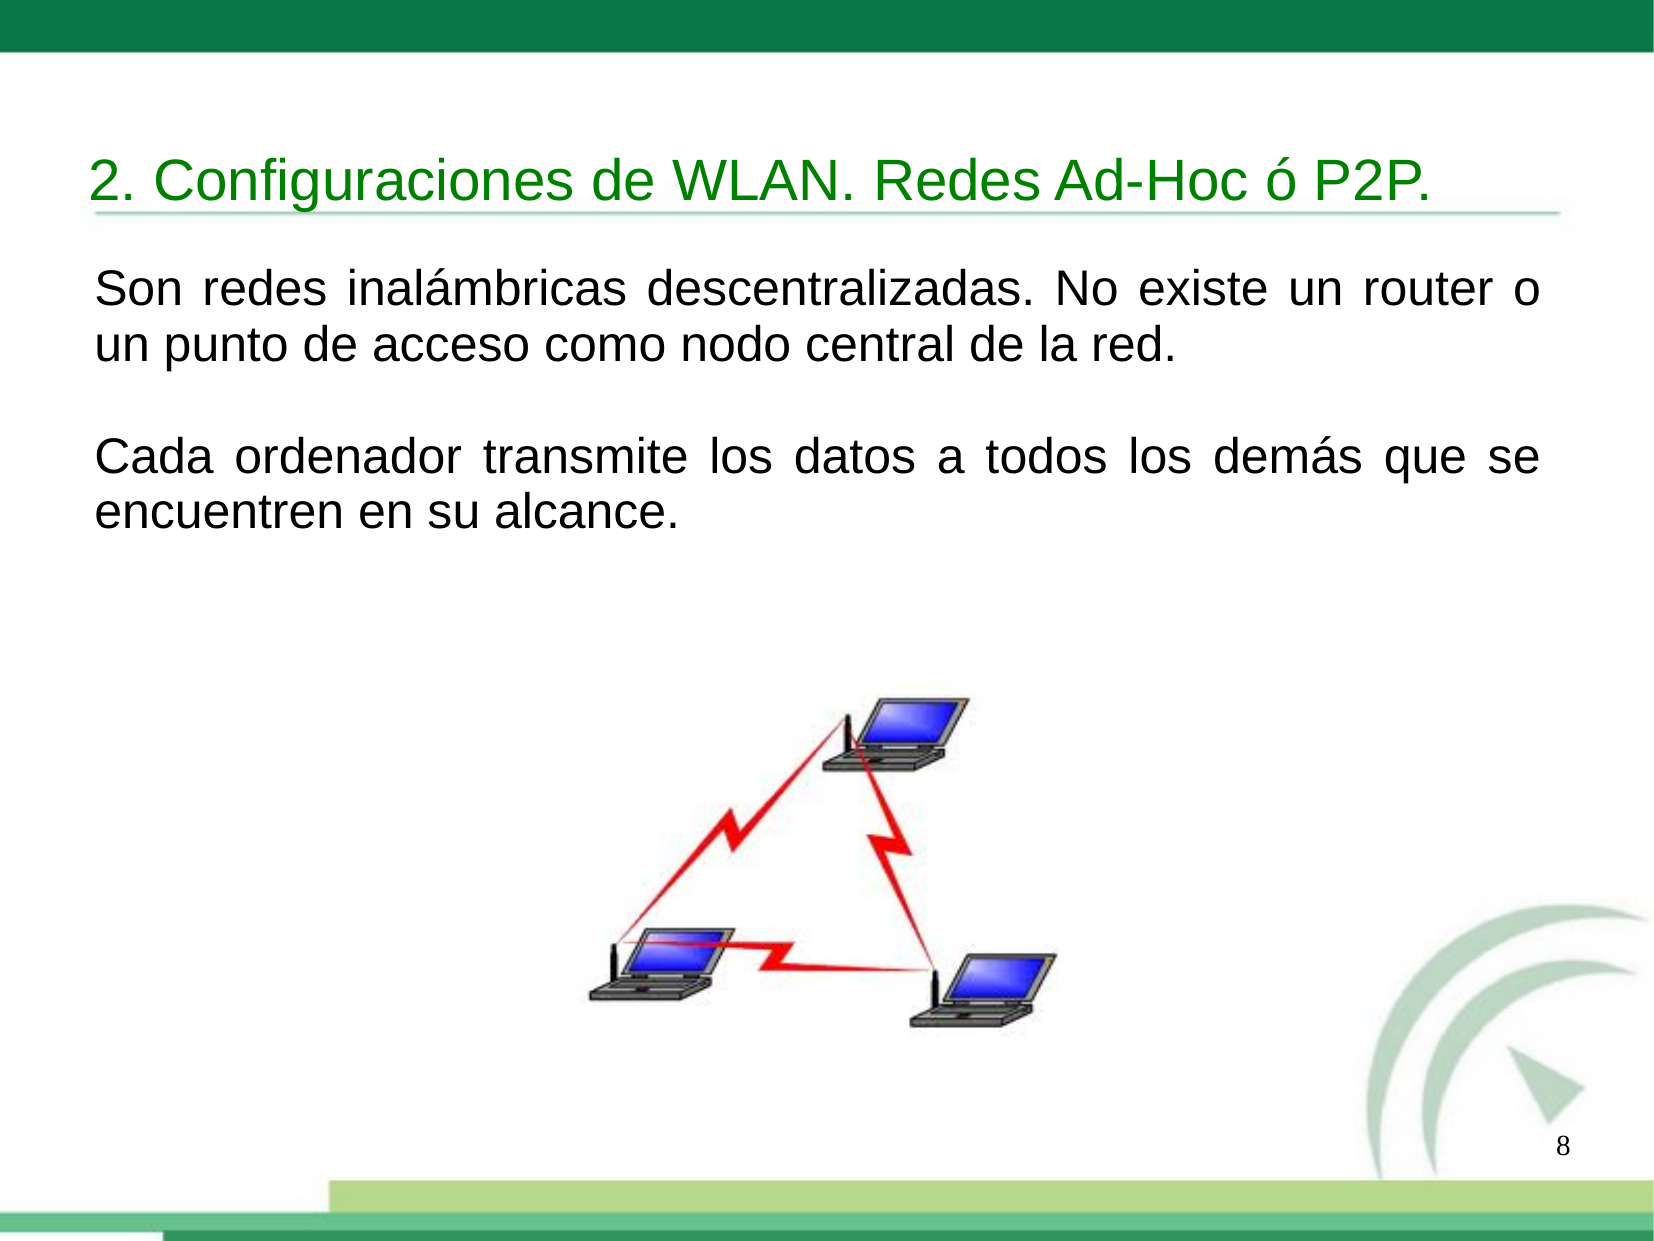

2. Configuraciones de WLAN. Redes Ad-Hoc ó P2P.
Son redes inalámbricas descentralizadas. No existe un router o un punto de acceso como nodo central de la red.
Cada ordenador transmite los datos a todos los demás que se encuentren en su alcance.
#
8